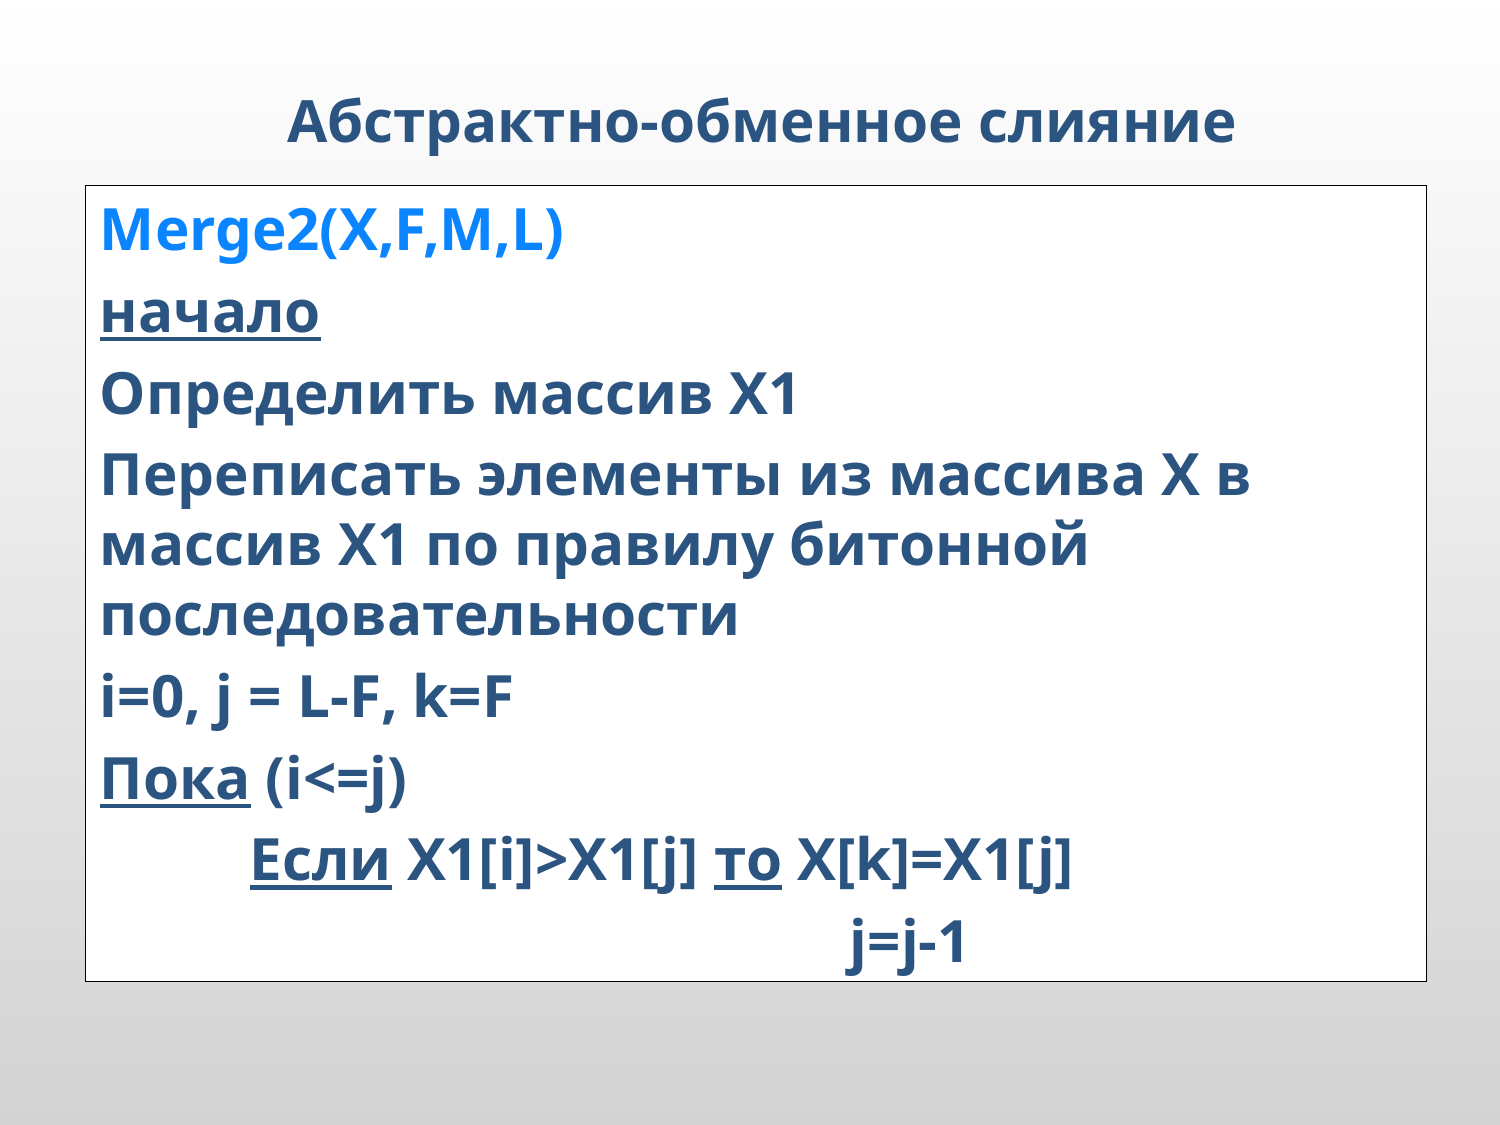

Абстрактно-обменное слияние
Merge2(X,F,M,L)
начало
Определить массив X1
Переписать элементы из массива X в массив X1 по правилу битонной последовательности
i=0, j = L-F, k=F
Пока (i<=j)
	Если X1[i]>X1[j] то X[k]=X1[j]
					j=j-1